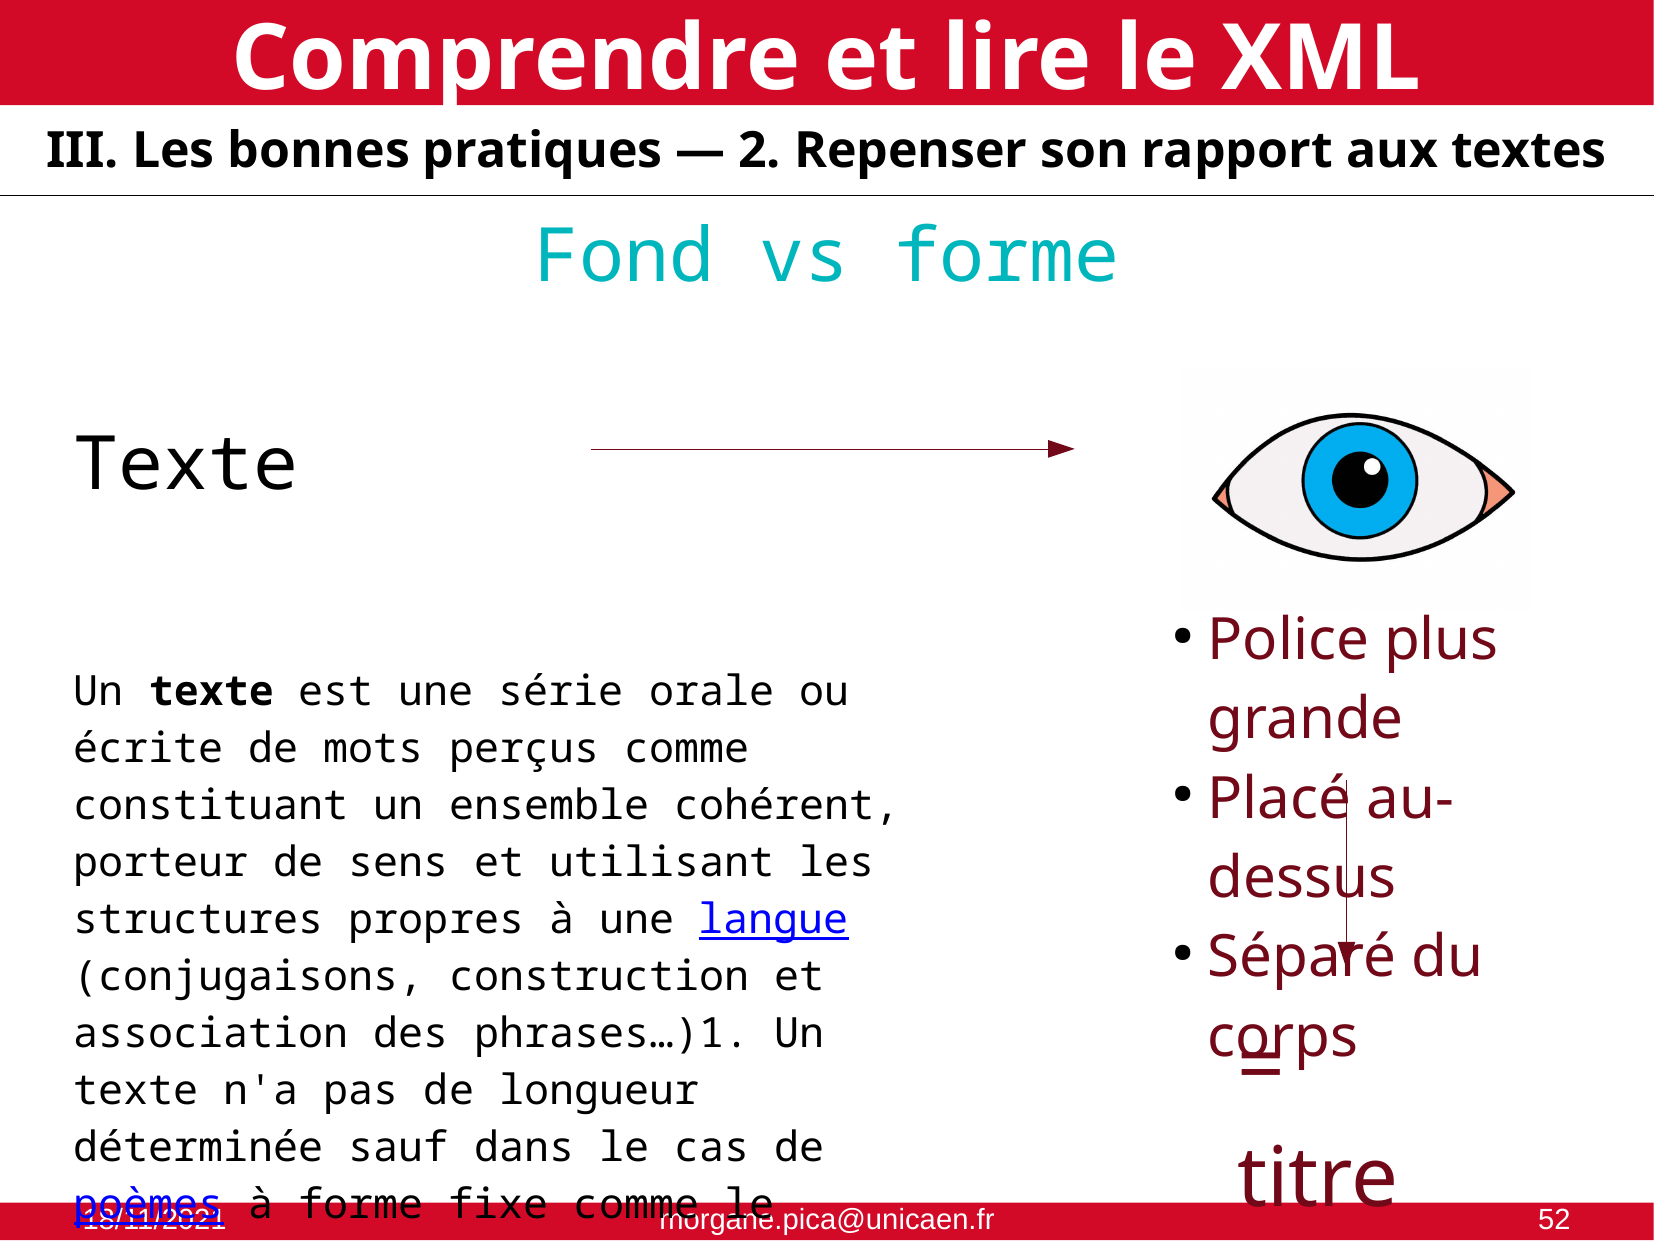

# Comprendre et lire le XML
III. Les bonnes pratiques — 2. Repenser son rapport aux textes
Fond vs forme
Police plus grande
Placé au-dessus
Séparé du corps
Texte
Un texte est une série orale ou écrite de mots perçus comme constituant un ensemble cohérent, porteur de sens et utilisant les structures propres à une langue (conjugaisons, construction et association des phrases…)1. Un texte n'a pas de longueur déterminée sauf dans le cas de poèmes à forme fixe comme le sonnet ou le haïku.
L'étude formelle des textes s'appuie sur la linguistique, qui est l'approche scientifique du langage.
= titre
18/11/2021
morgane.pica@unicaen.fr
52